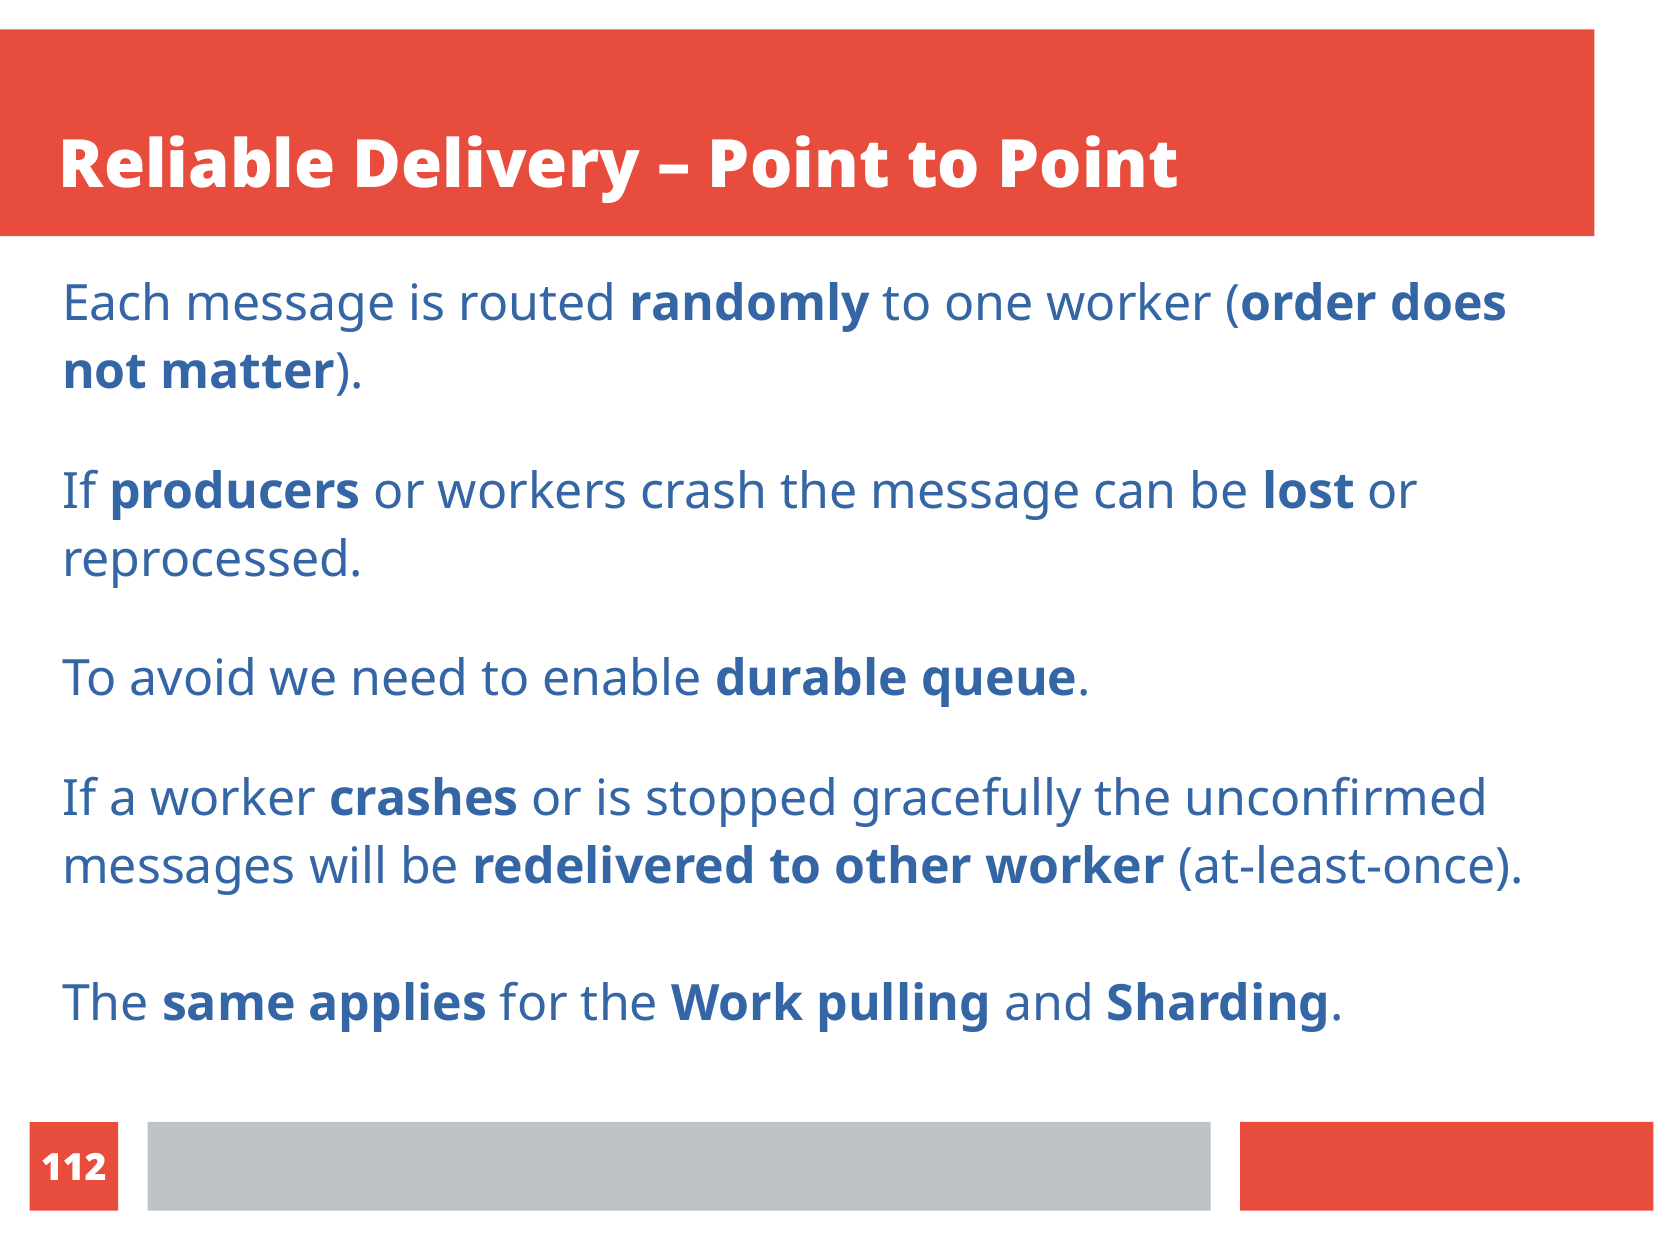

# Reliable Delivery – Point to Point
Each message is routed randomly to one worker (order does not matter).
If producers or workers crash the message can be lost or reprocessed.
To avoid we need to enable durable queue.
If a worker crashes or is stopped gracefully the unconfirmed messages will be redelivered to other worker (at-least-once).
The same applies for the Work pulling and Sharding.
112